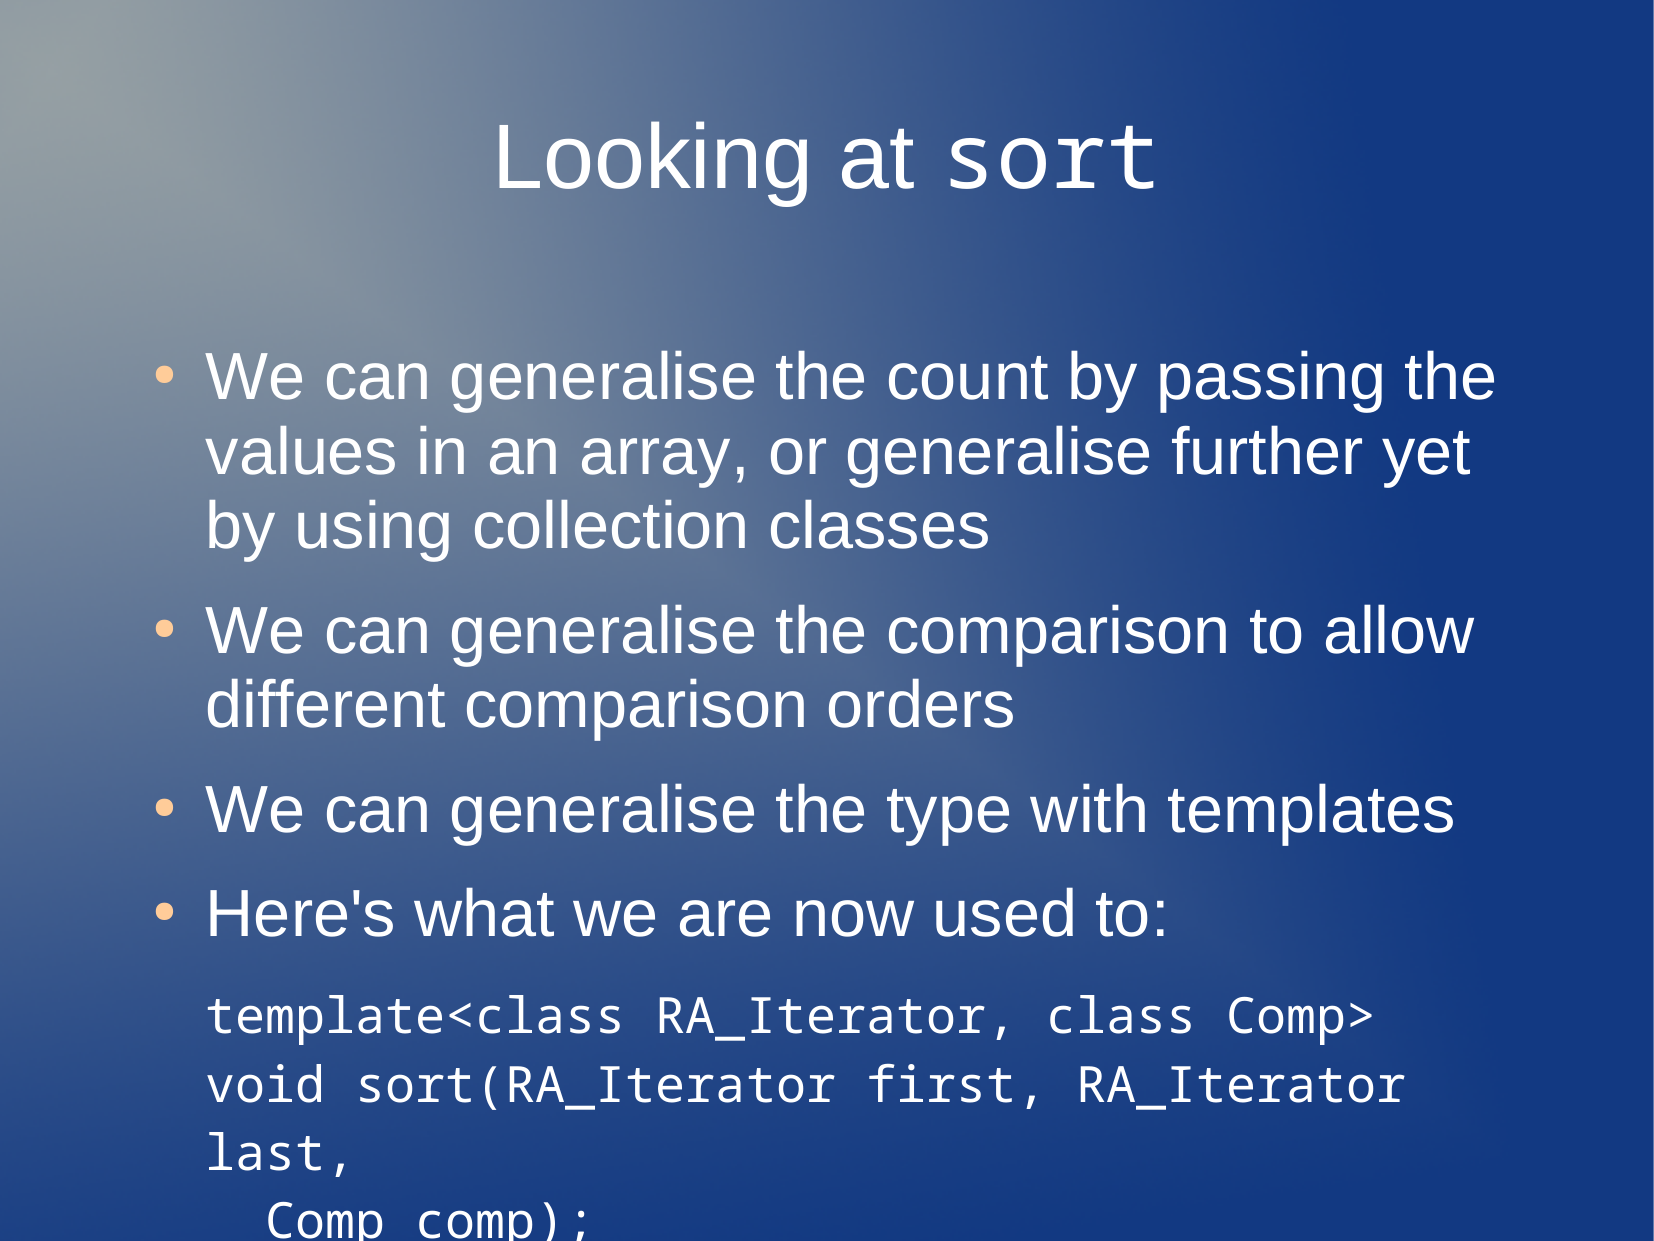

# Looking at sort
We can generalise the count by passing the values in an array, or generalise further yet by using collection classes
We can generalise the comparison to allow different comparison orders
We can generalise the type with templates
Here's what we are now used to:
template<class RA_Iterator, class Comp>
void sort(RA_Iterator first, RA_Iterator last,
 Comp comp);